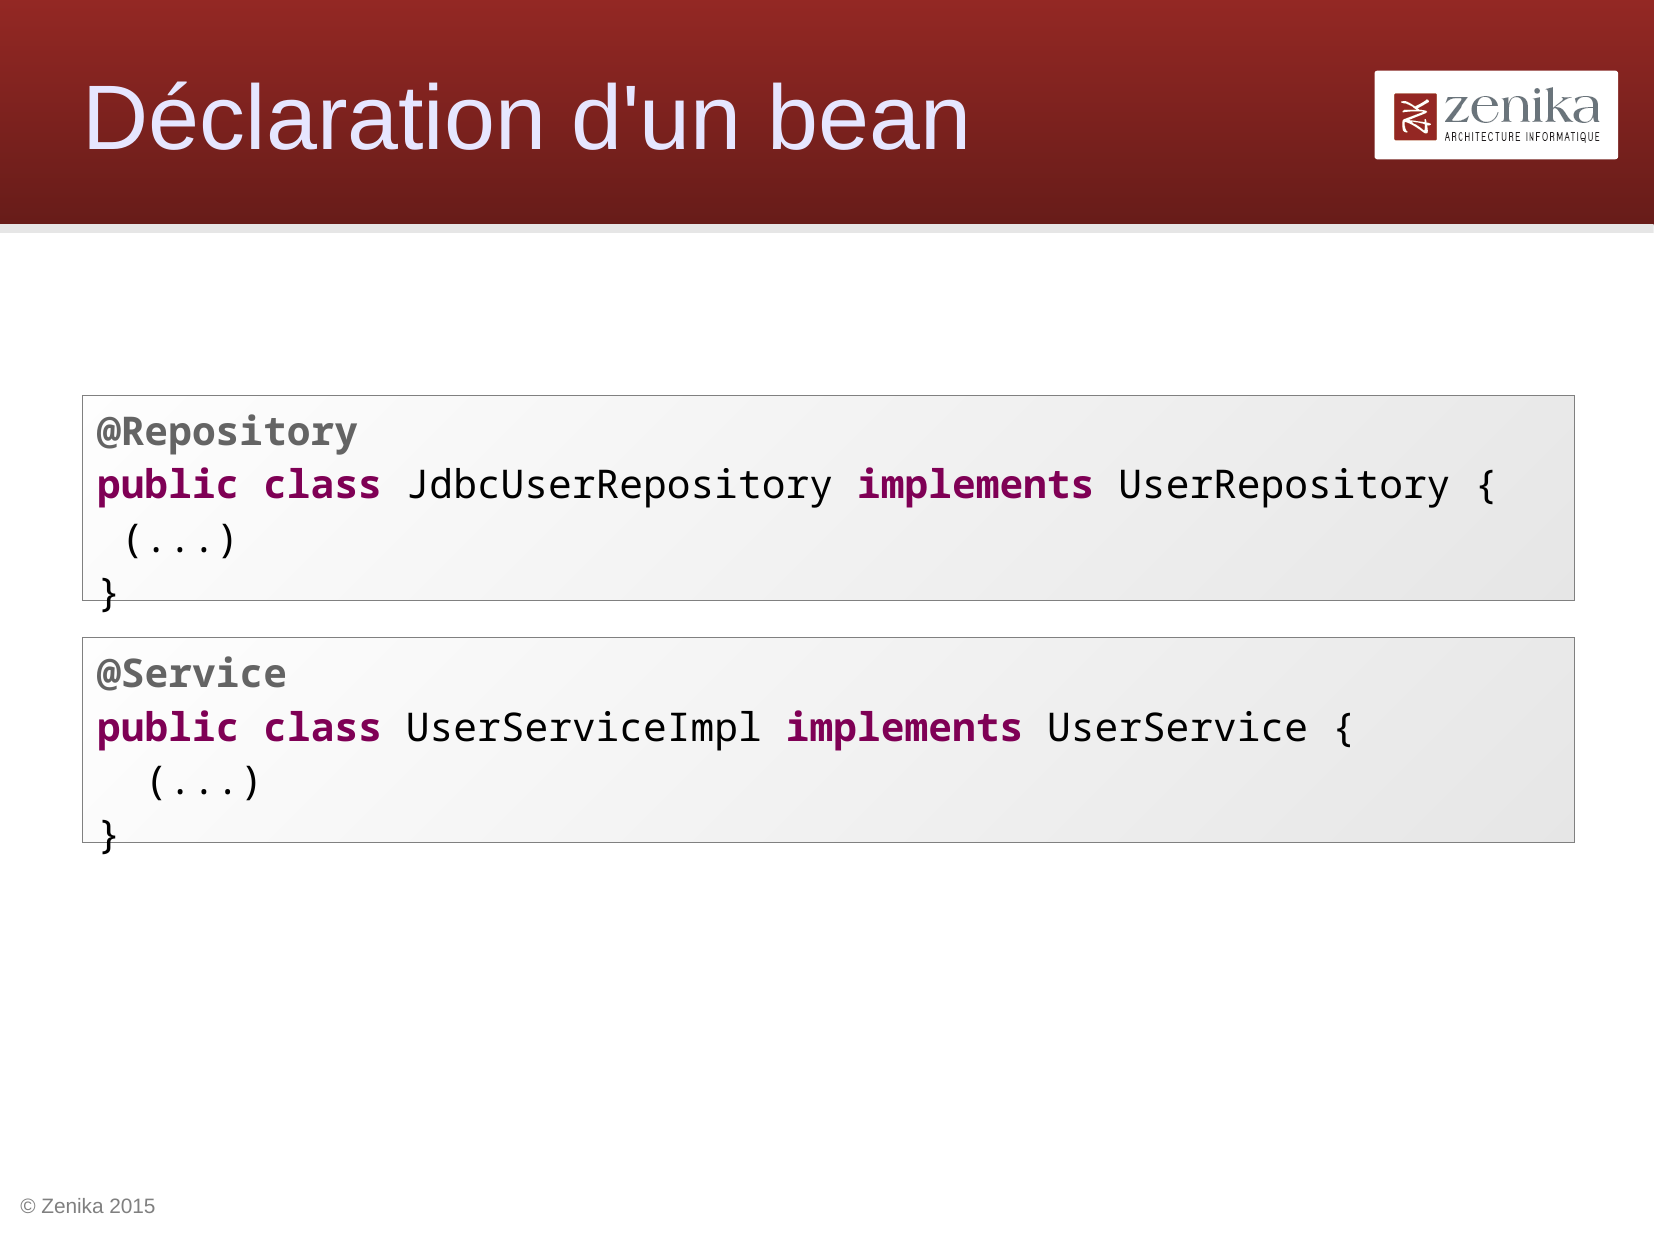

# Déclaration d'un bean
@Repository
public class JdbcUserRepository implements UserRepository {
 (...)
}
@Service
public class UserServiceImpl implements UserService {
 (...)
}